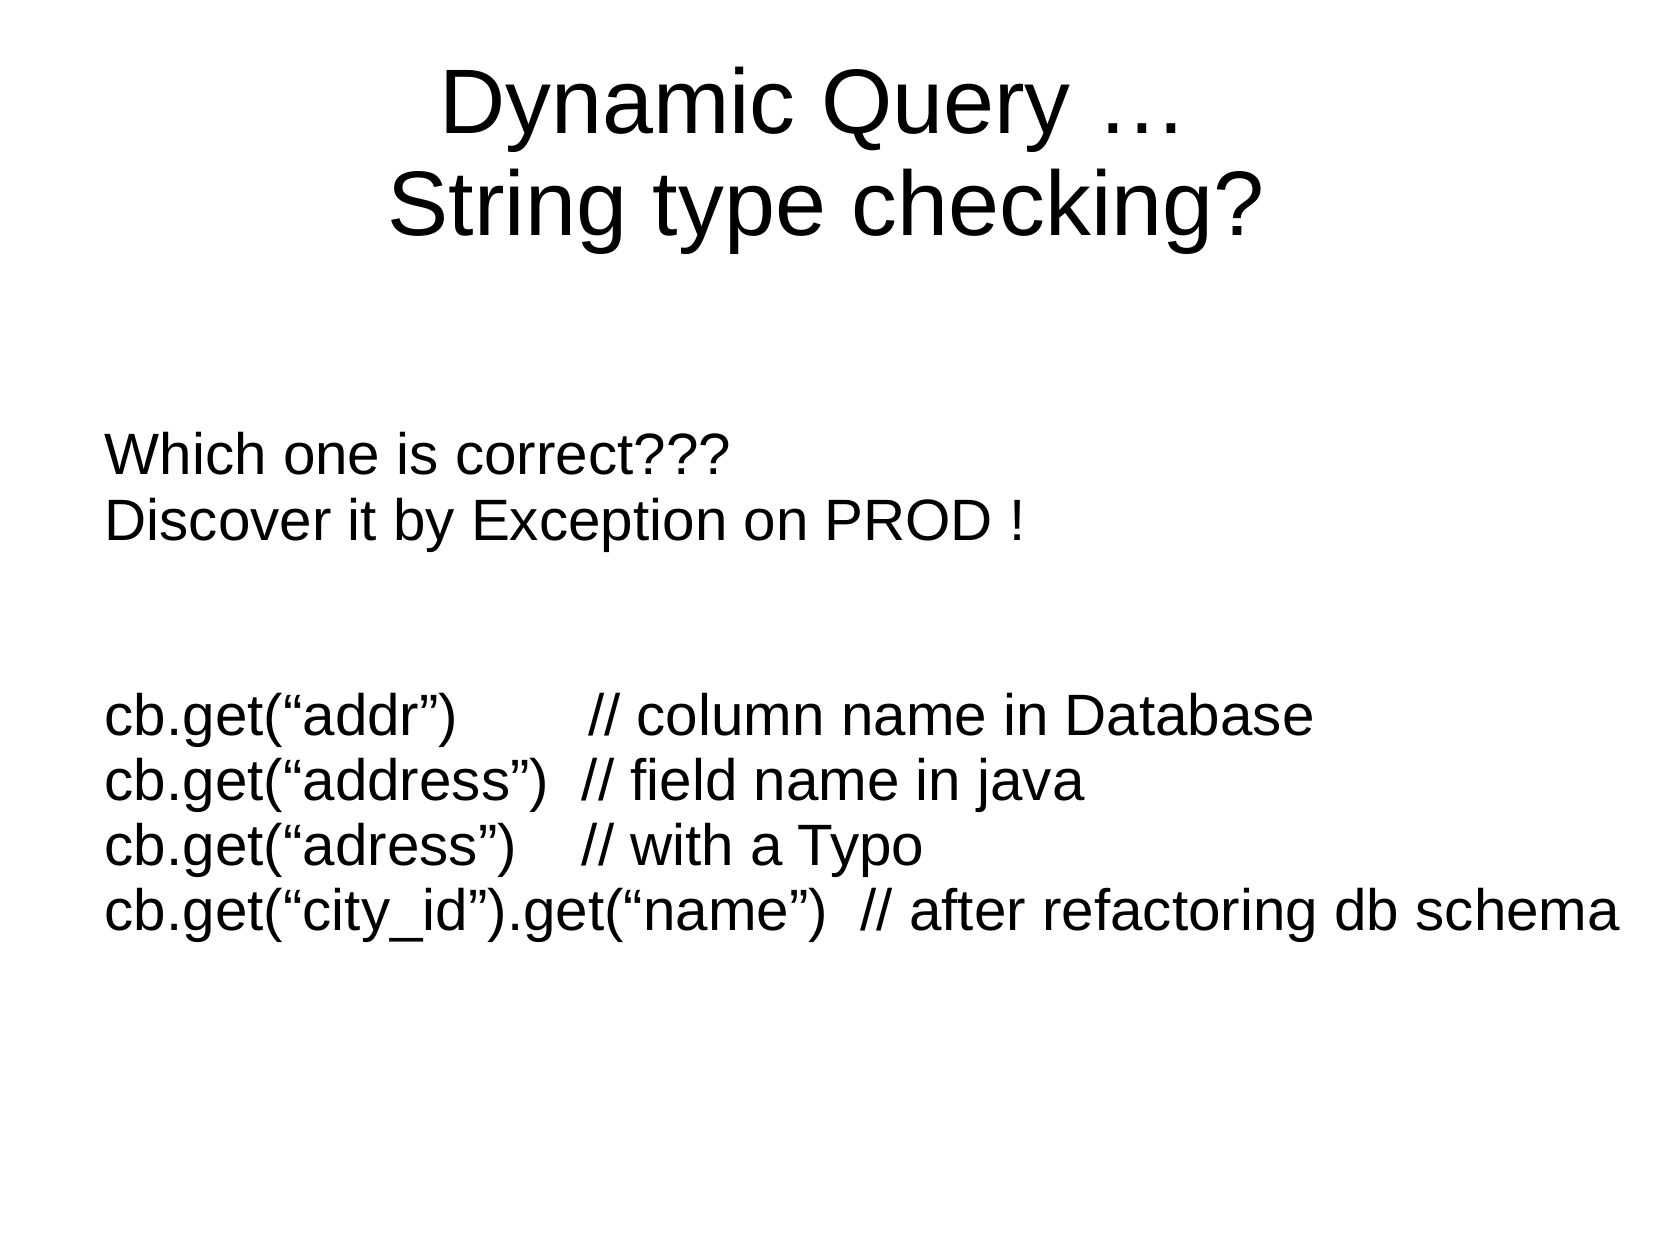

# Dynamic Query … String type checking?
Which one is correct???
Discover it by Exception on PROD !
cb.get(“addr”) // column name in Database
cb.get(“address”) // field name in java
cb.get(“adress”) // with a Typo
cb.get(“city_id”).get(“name”) // after refactoring db schema